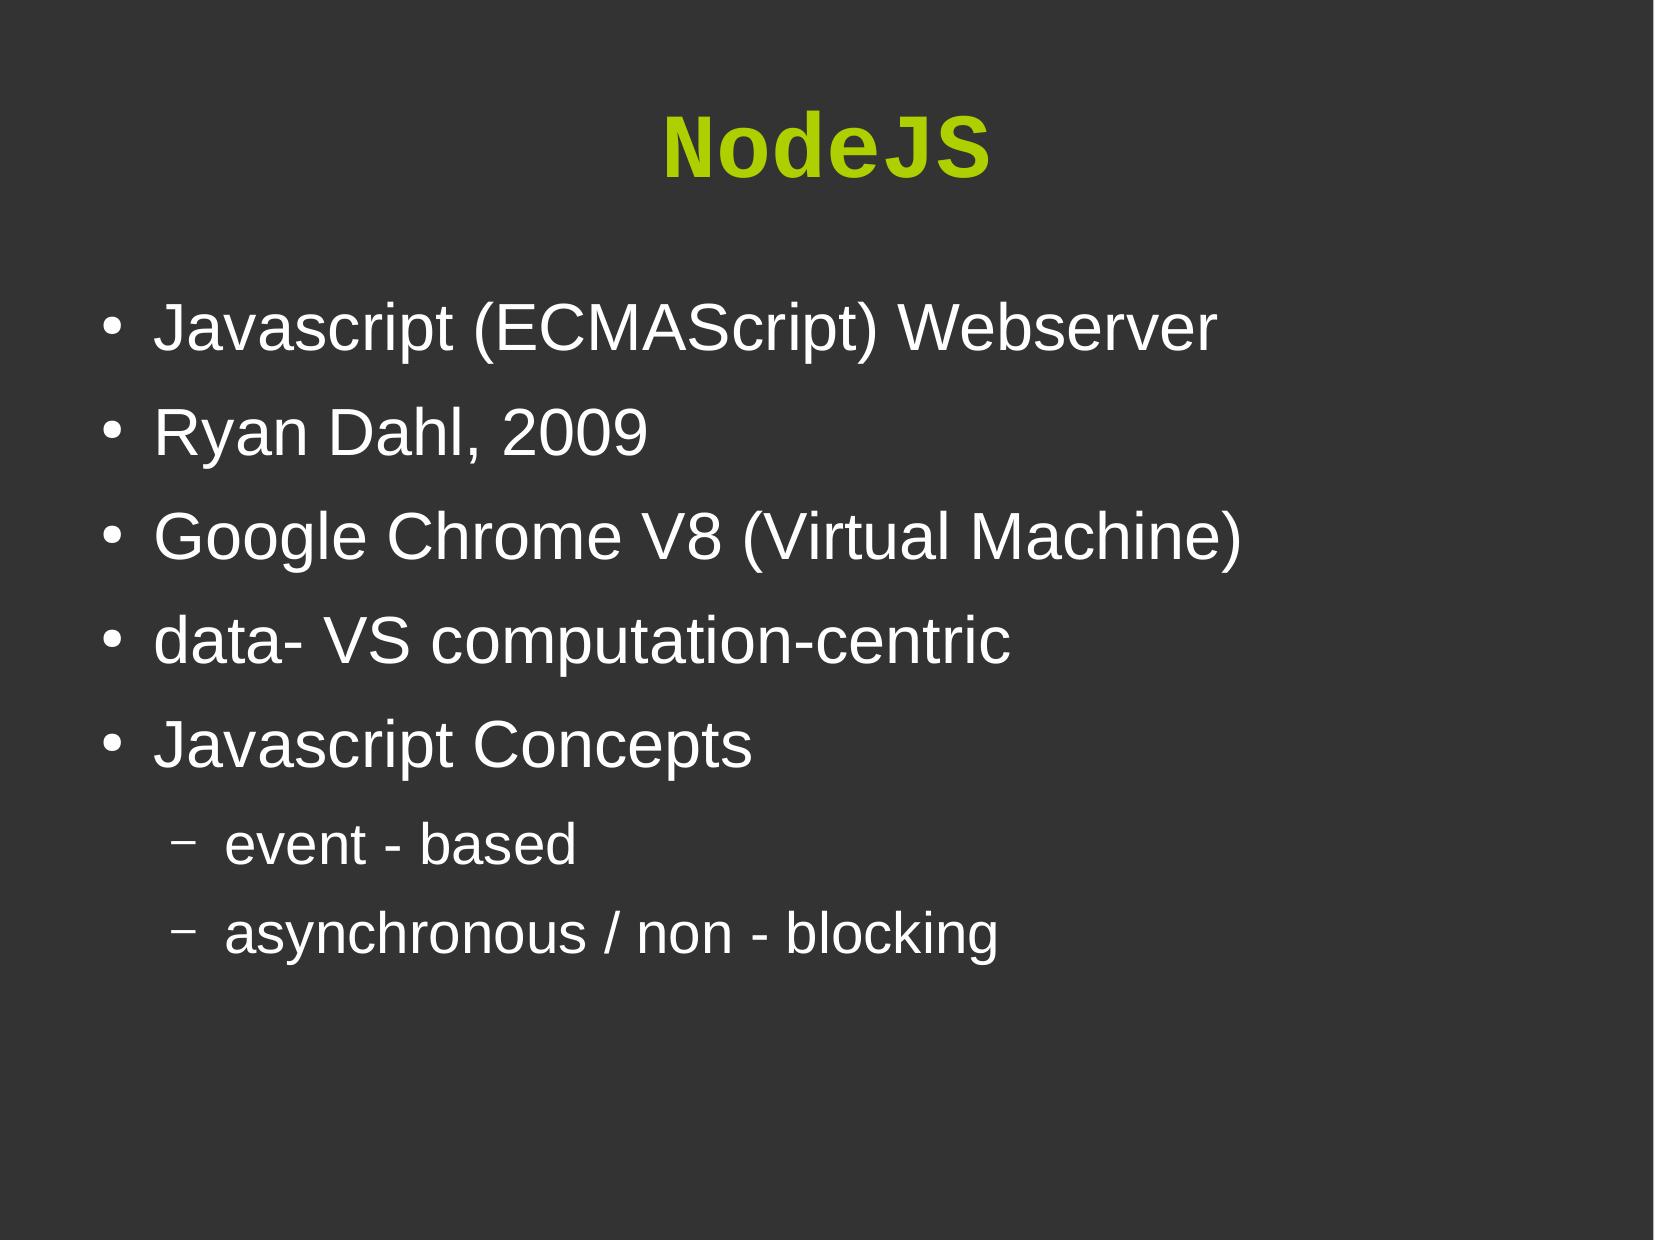

# NodeJS
Javascript (ECMAScript) Webserver
Ryan Dahl, 2009
Google Chrome V8 (Virtual Machine)
data- VS computation-centric
Javascript Concepts
event - based
asynchronous / non - blocking